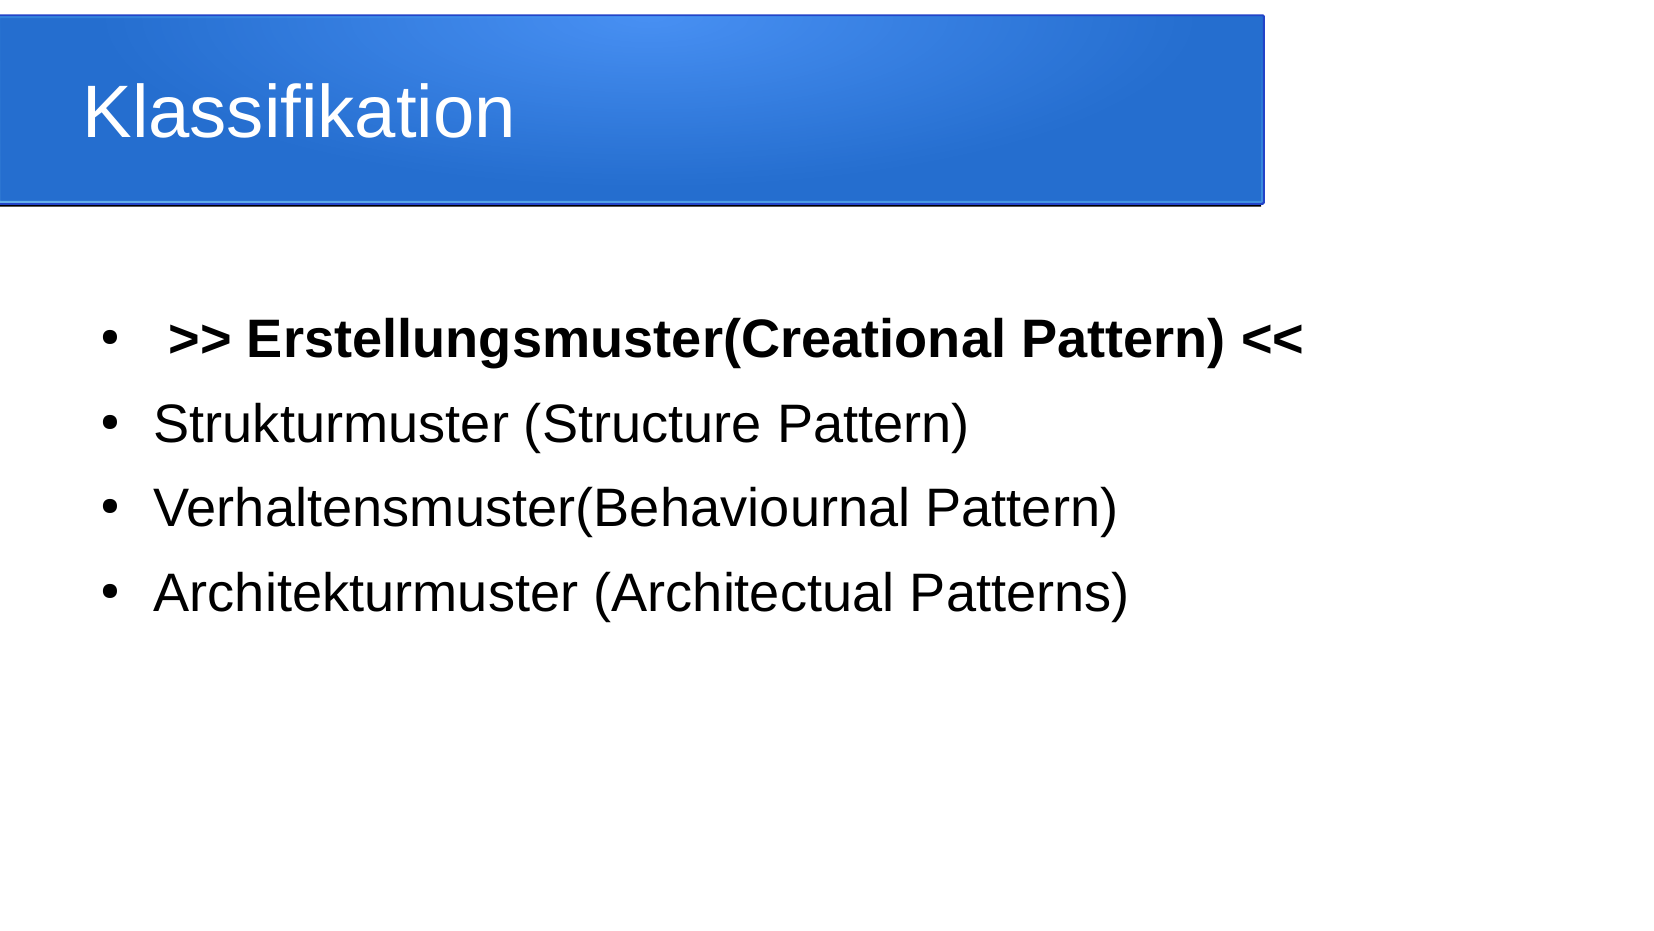

# Klassifikation
 >> Erstellungsmuster(Creational Pattern) <<
Strukturmuster (Structure Pattern)
Verhaltensmuster(Behaviournal Pattern)
Architekturmuster (Architectual Patterns)